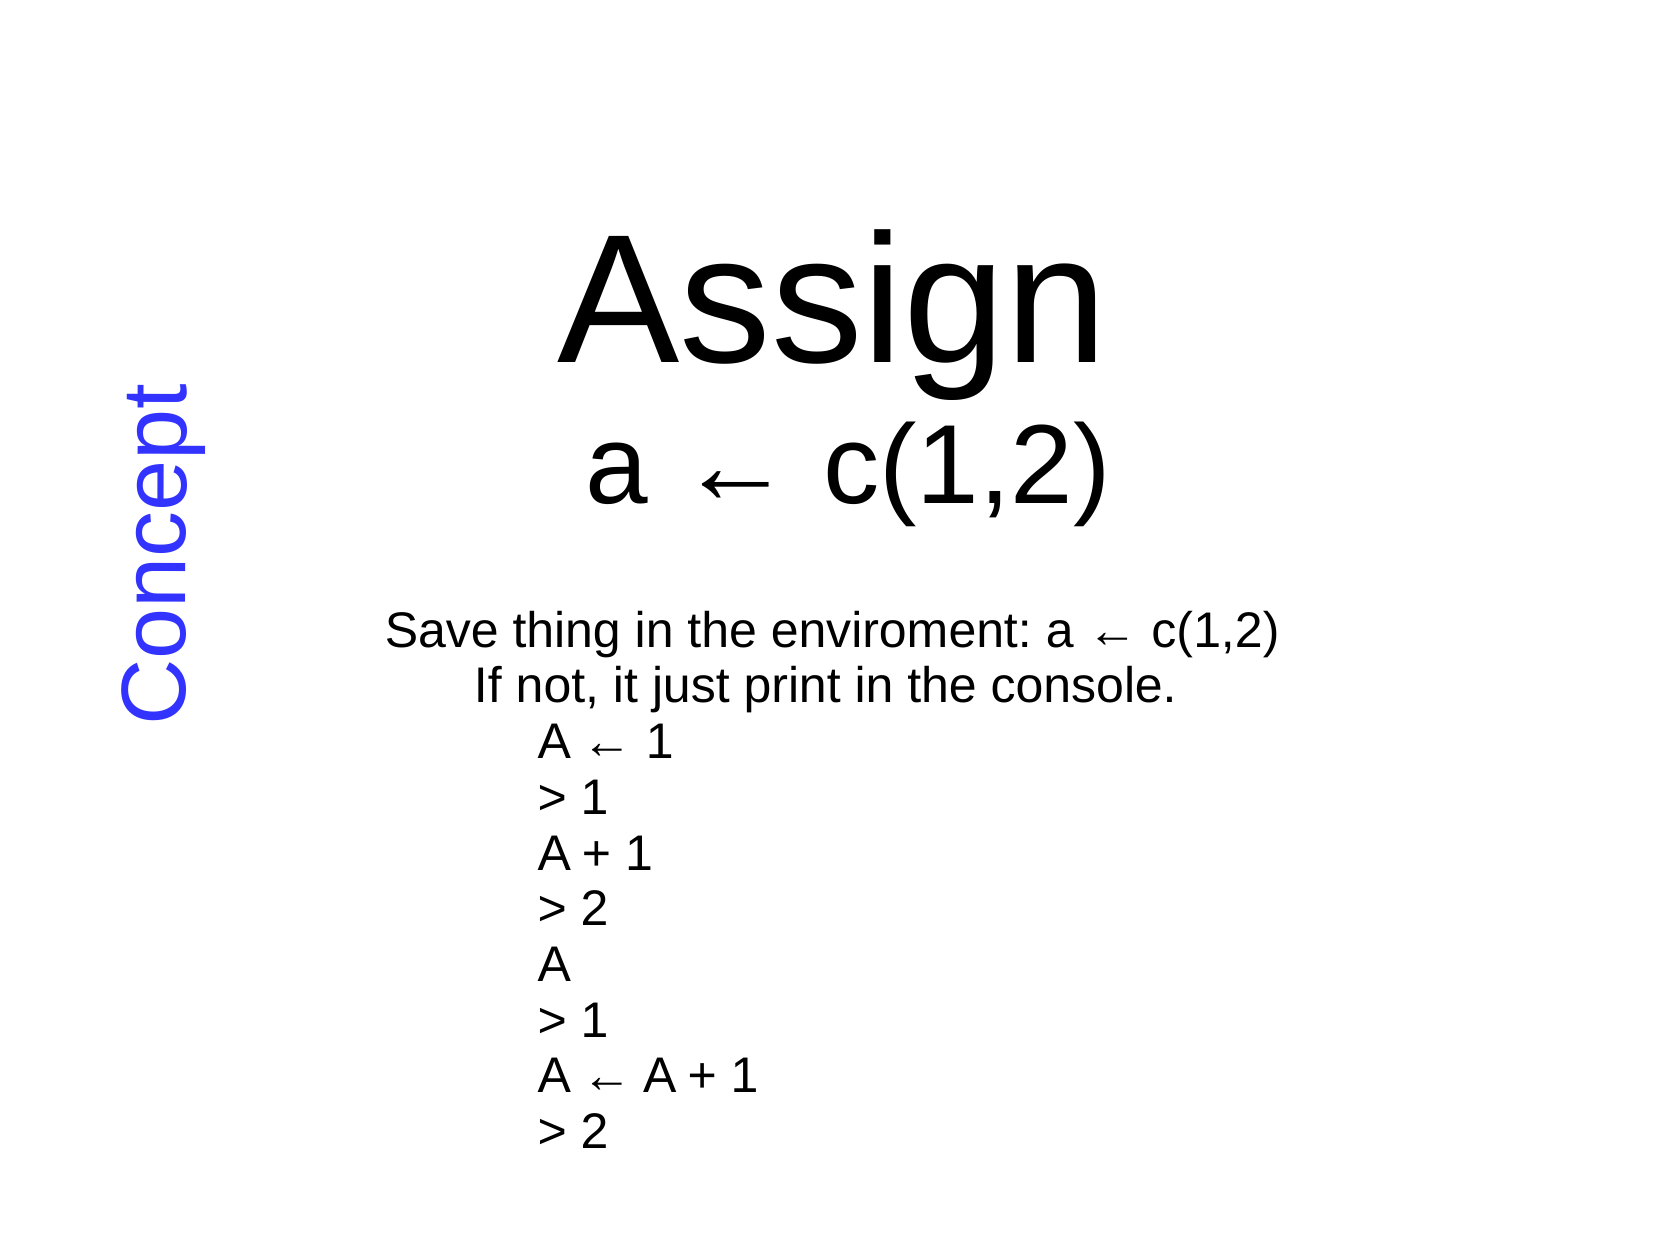

Assign
 a ← c(1,2)
Save thing in the enviroment: a ← c(1,2)
If not, it just print in the console.
						A ← 1
						> 1
						A + 1
						> 2
						A
						> 1
						A ← A + 1
						> 2
# Concept